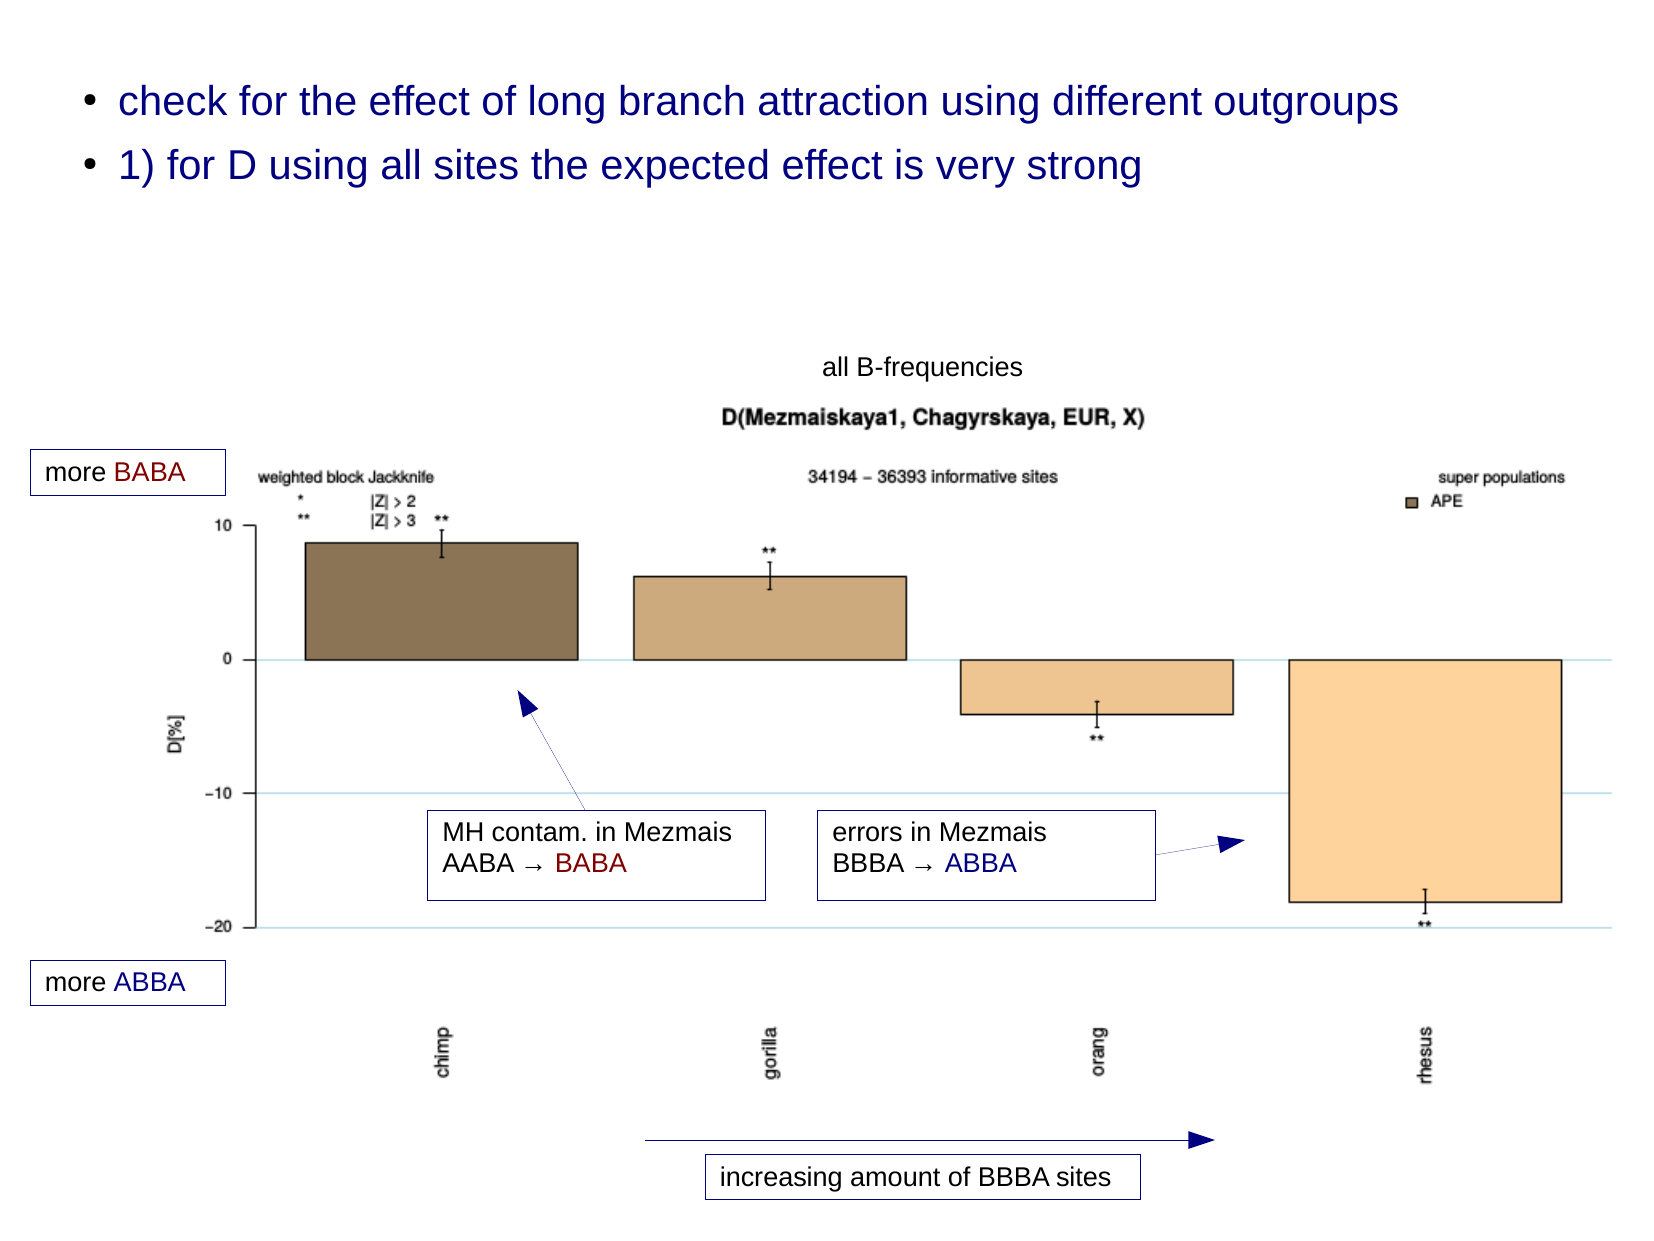

# check for the effect of long branch attraction using different outgroups
1) for D using all sites the expected effect is very strong
all B-frequencies
more BABA
MH contam. in Mezmais
AABA → BABA
errors in Mezmais
BBBA → ABBA
more ABBA
increasing amount of BBBA sites